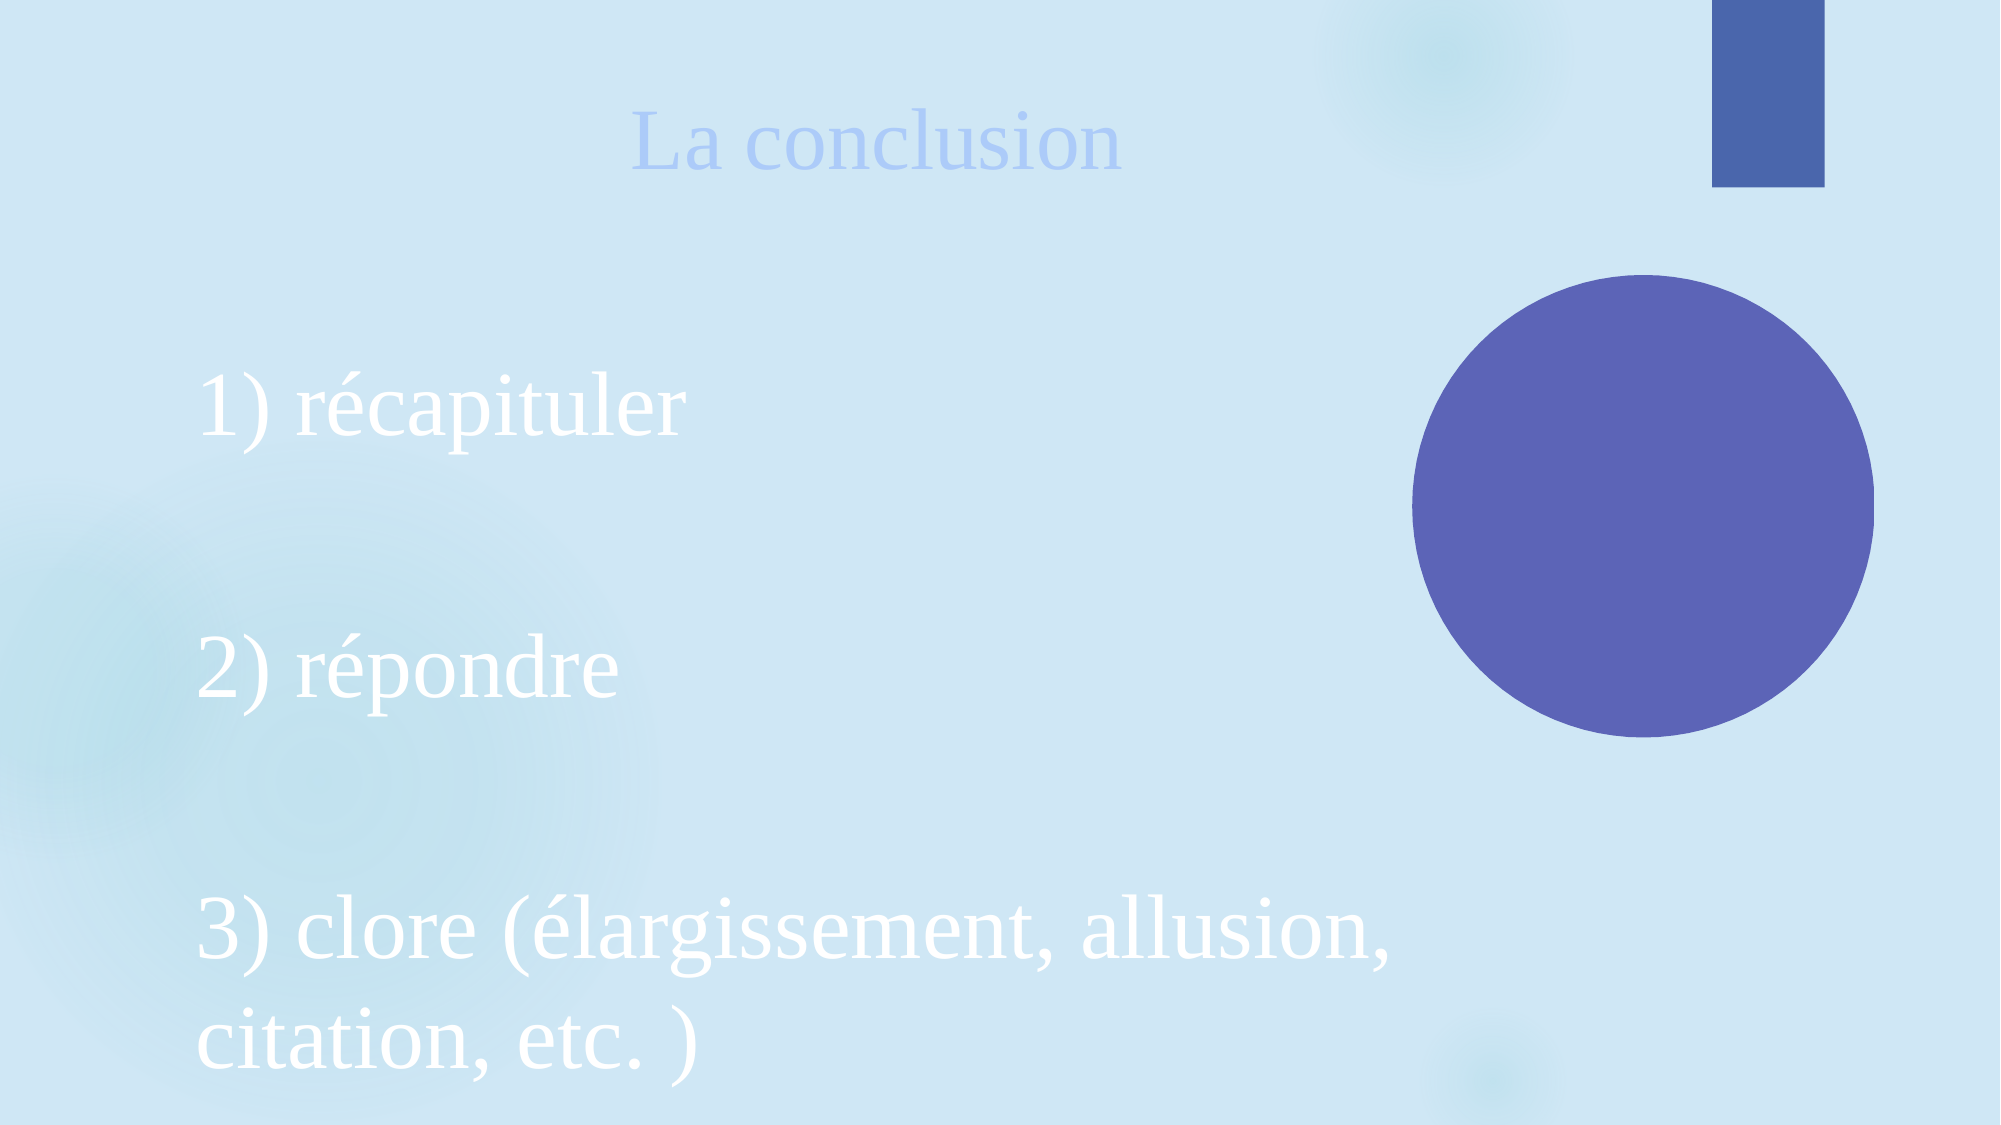

# La conclusion
1) récapituler
2) répondre
3) clore (élargissement, allusion, citation, etc. )